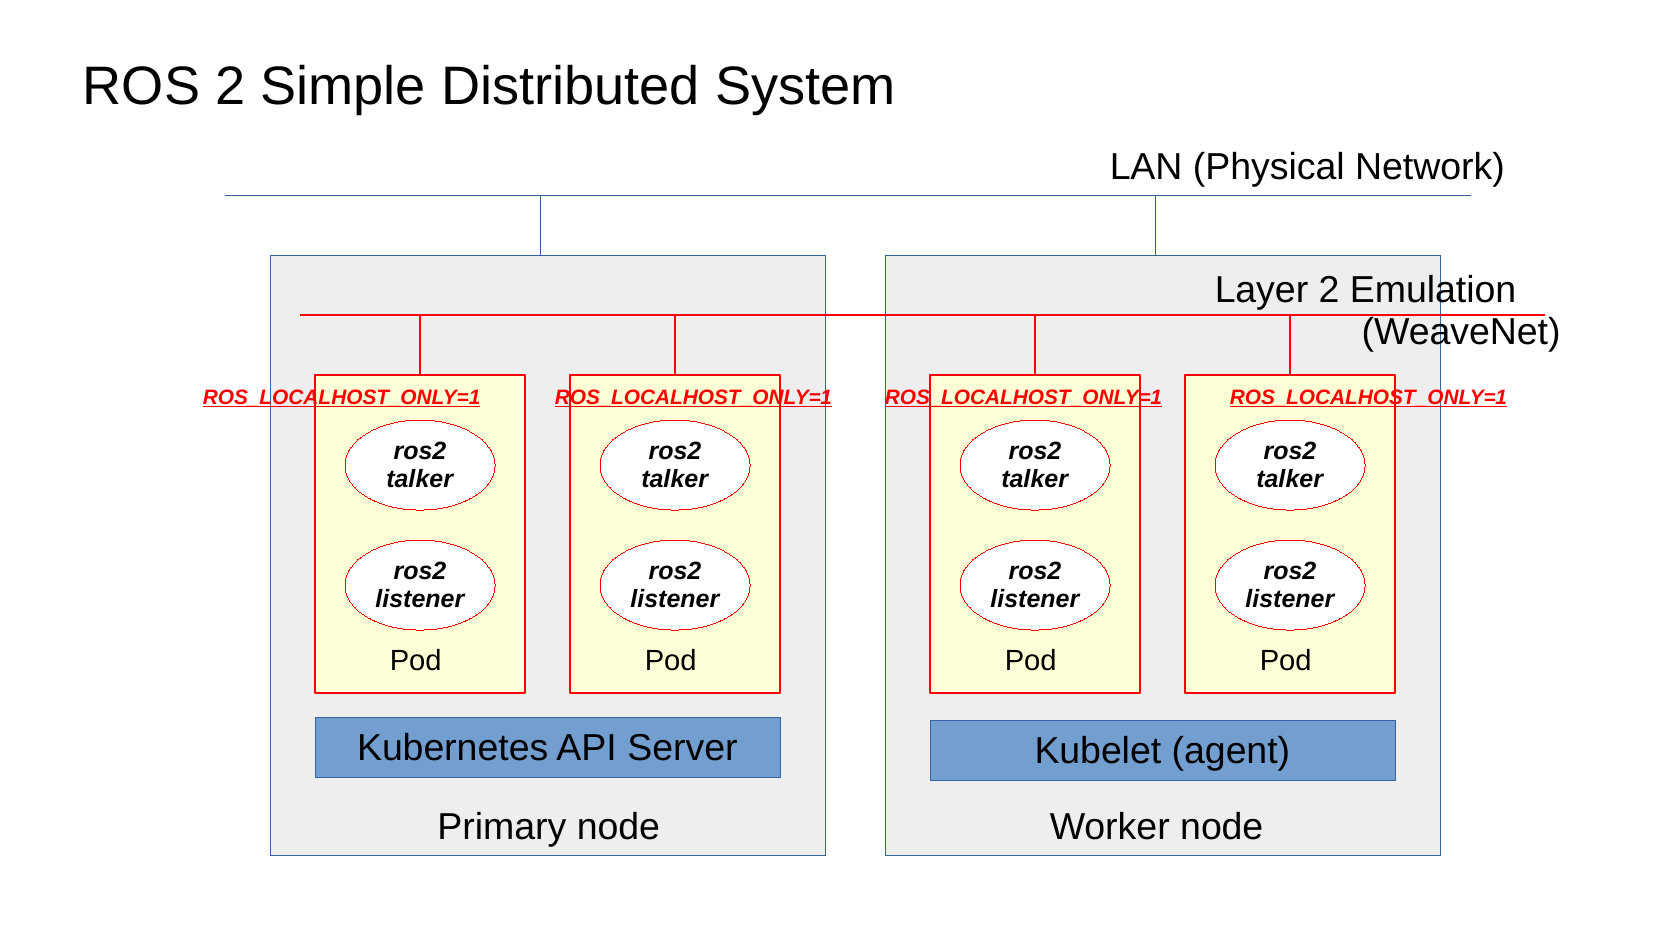

# ROS 2 Simple Distributed System
LAN (Physical Network)
Layer 2 Emulation
 (WeaveNet)
ROS_LOCALHOST_ONLY=1
ROS_LOCALHOST_ONLY=1
ROS_LOCALHOST_ONLY=1
ROS_LOCALHOST_ONLY=1
ros2
talker
ros2
talker
ros2
talker
ros2
talker
ros2
listener
ros2
listener
ros2
listener
ros2
listener
Pod
Pod
Pod
Pod
Kubernetes API Server
Kubelet (agent)
Primary node
Worker node